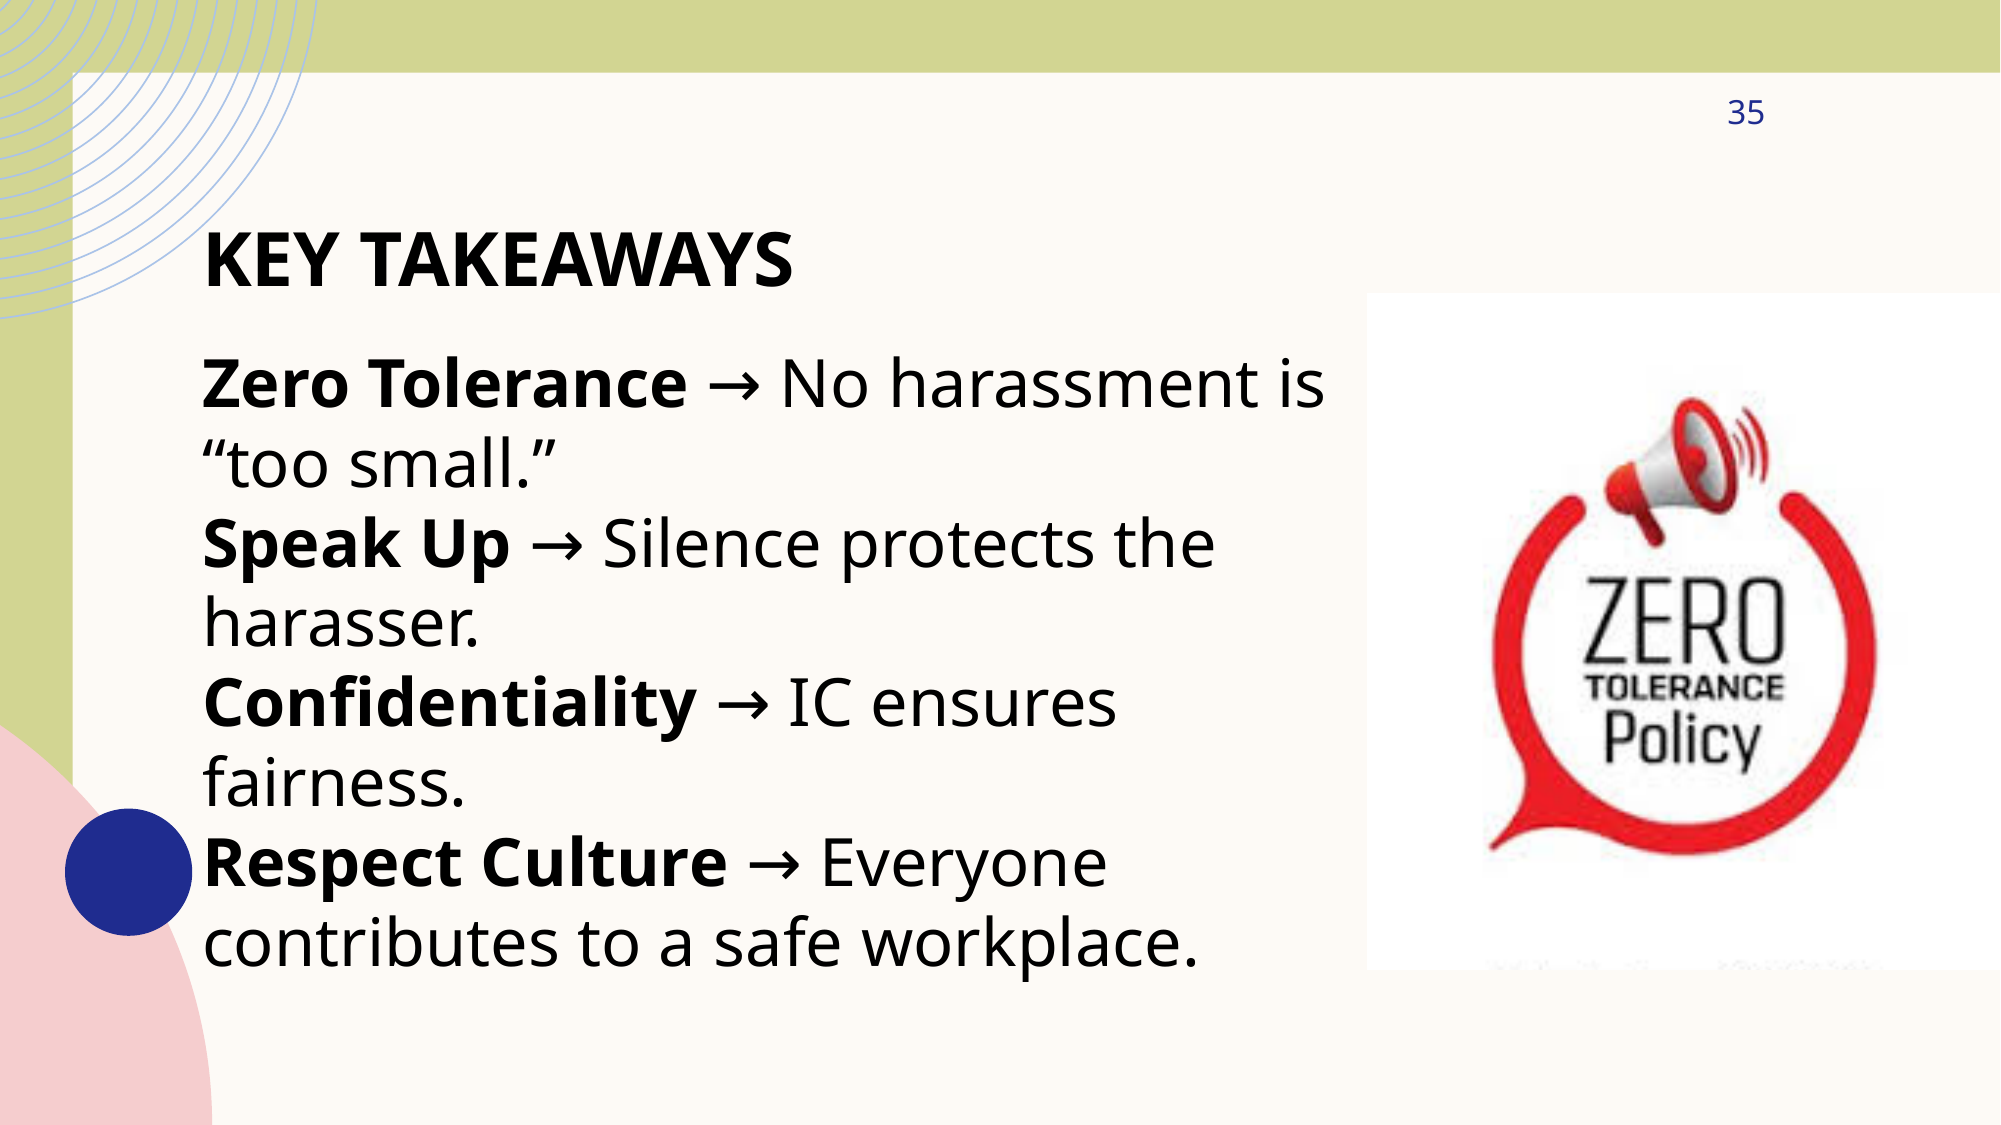

# Key Takeaways
Zero Tolerance → No harassment is “too small.”
Speak Up → Silence protects the harasser.
Confidentiality → IC ensures fairness.
Respect Culture → Everyone contributes to a safe workplace.